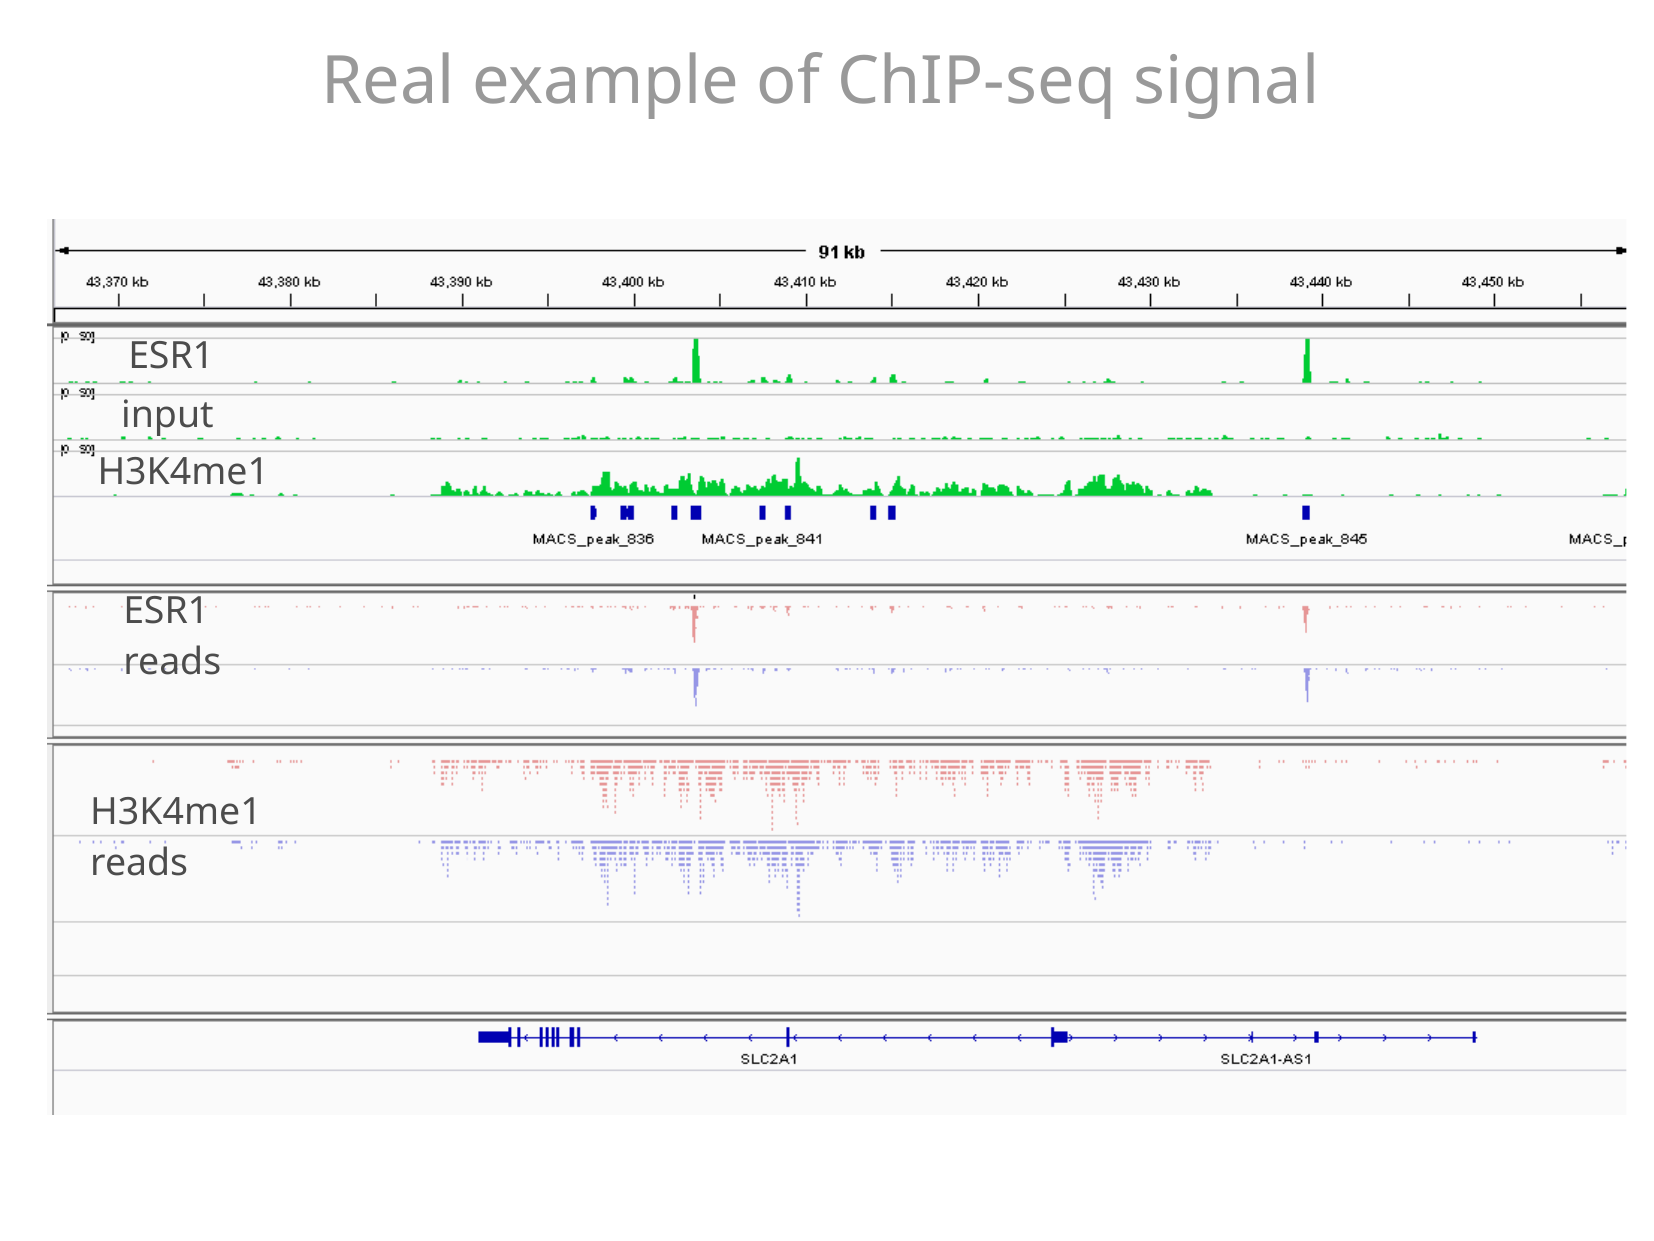

# Real example of ChIP-seq signal
ESR1
input
H3K4me1
ESR1
reads
H3K4me1
reads